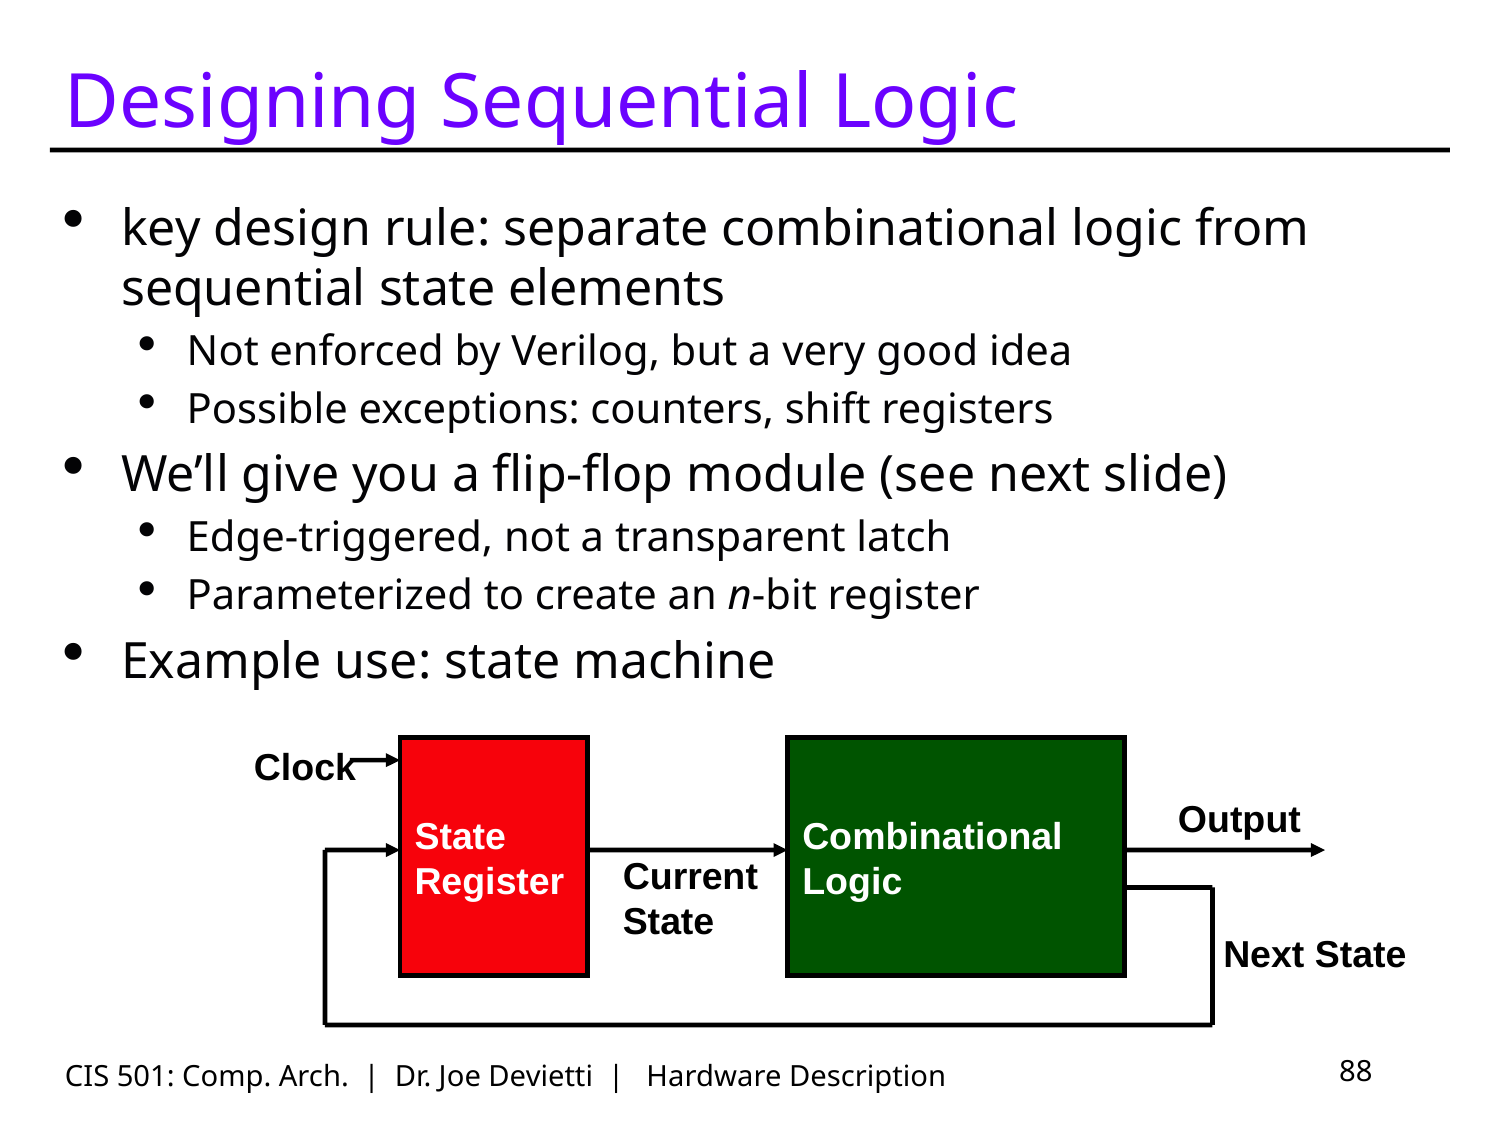

Designing Sequential Logic
key design rule: separate combinational logic from sequential state elements
Not enforced by Verilog, but a very good idea
Possible exceptions: counters, shift registers
We’ll give you a flip-flop module (see next slide)
Edge-triggered, not a transparent latch
Parameterized to create an n-bit register
Example use: state machine
Clock
State
Register
Combinational
Logic
Output
Current
State
Next State
CIS 501: Comp. Arch. | Dr. Joe Devietti | Hardware Description